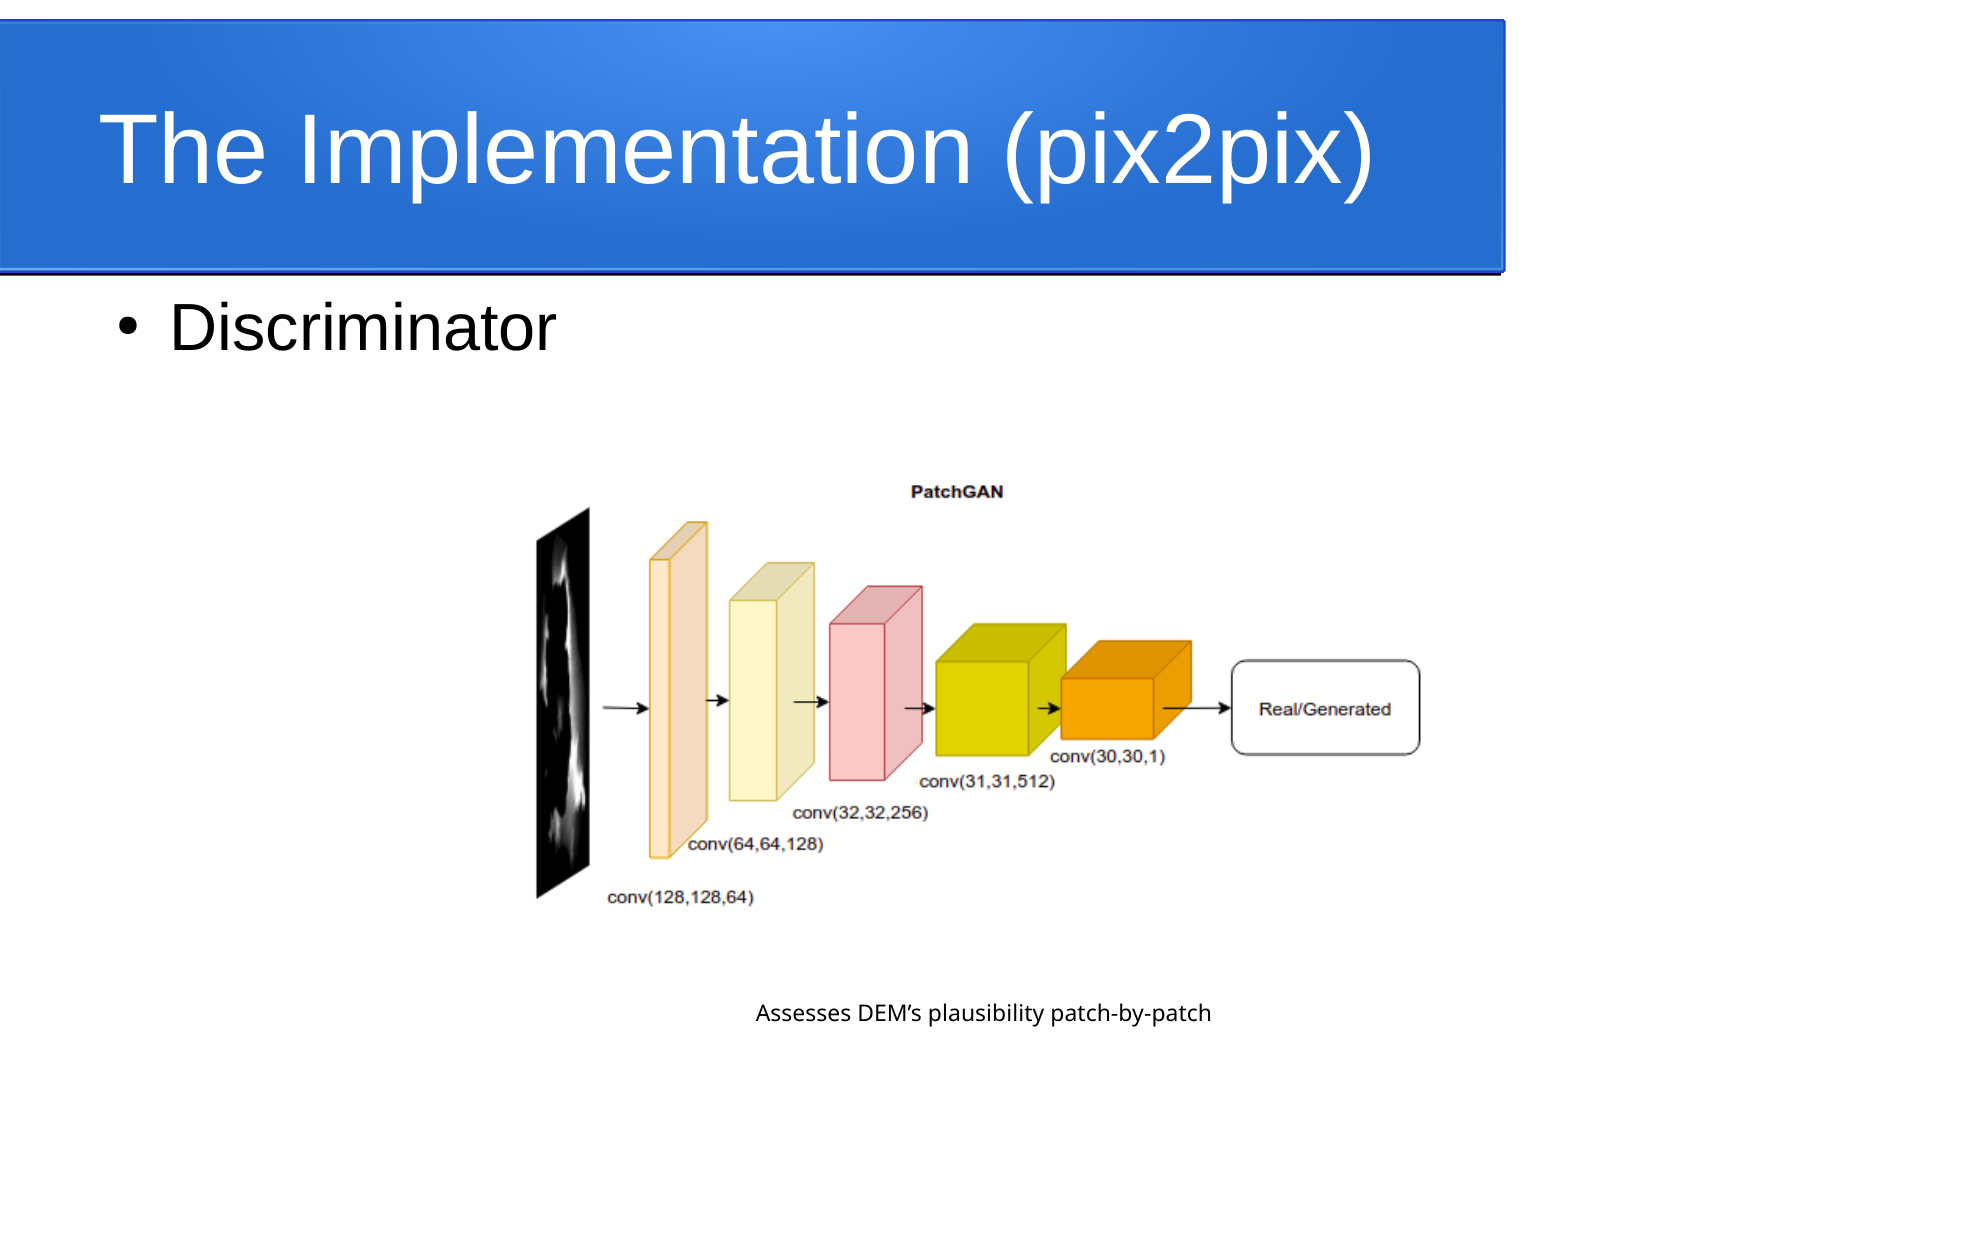

# The Implementation (pix2pix)
Discriminator
Assesses DEM’s plausibility patch-by-patch